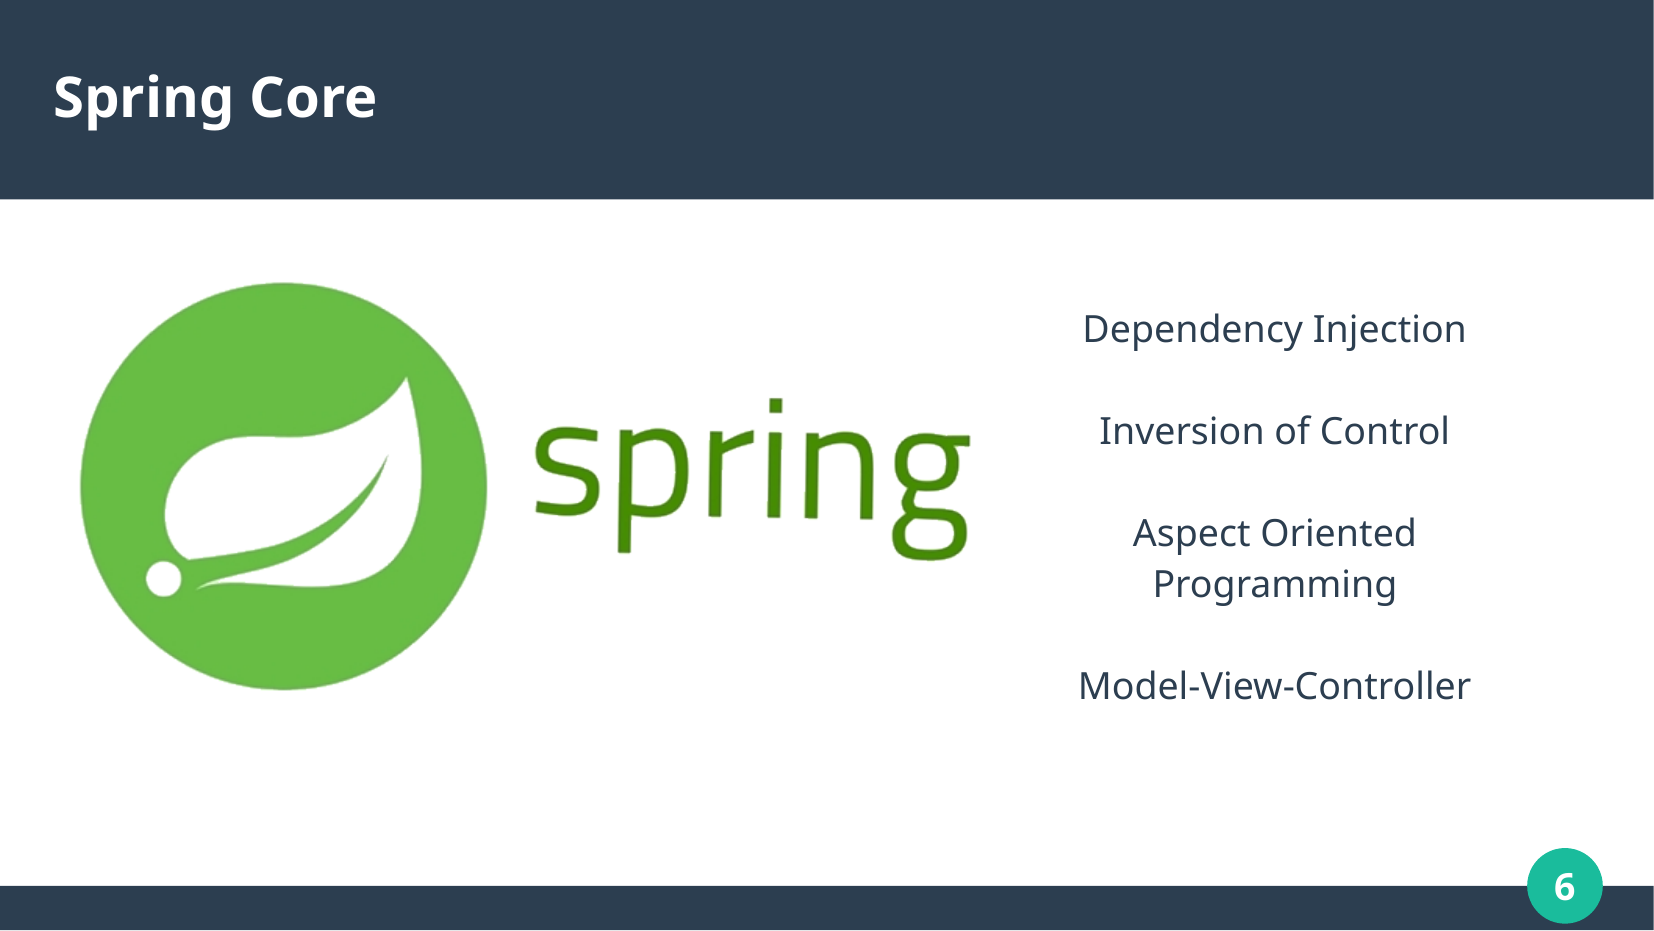

# Spring Core
Dependency Injection
Inversion of Control
Aspect Oriented Programming
Model-View-Controller